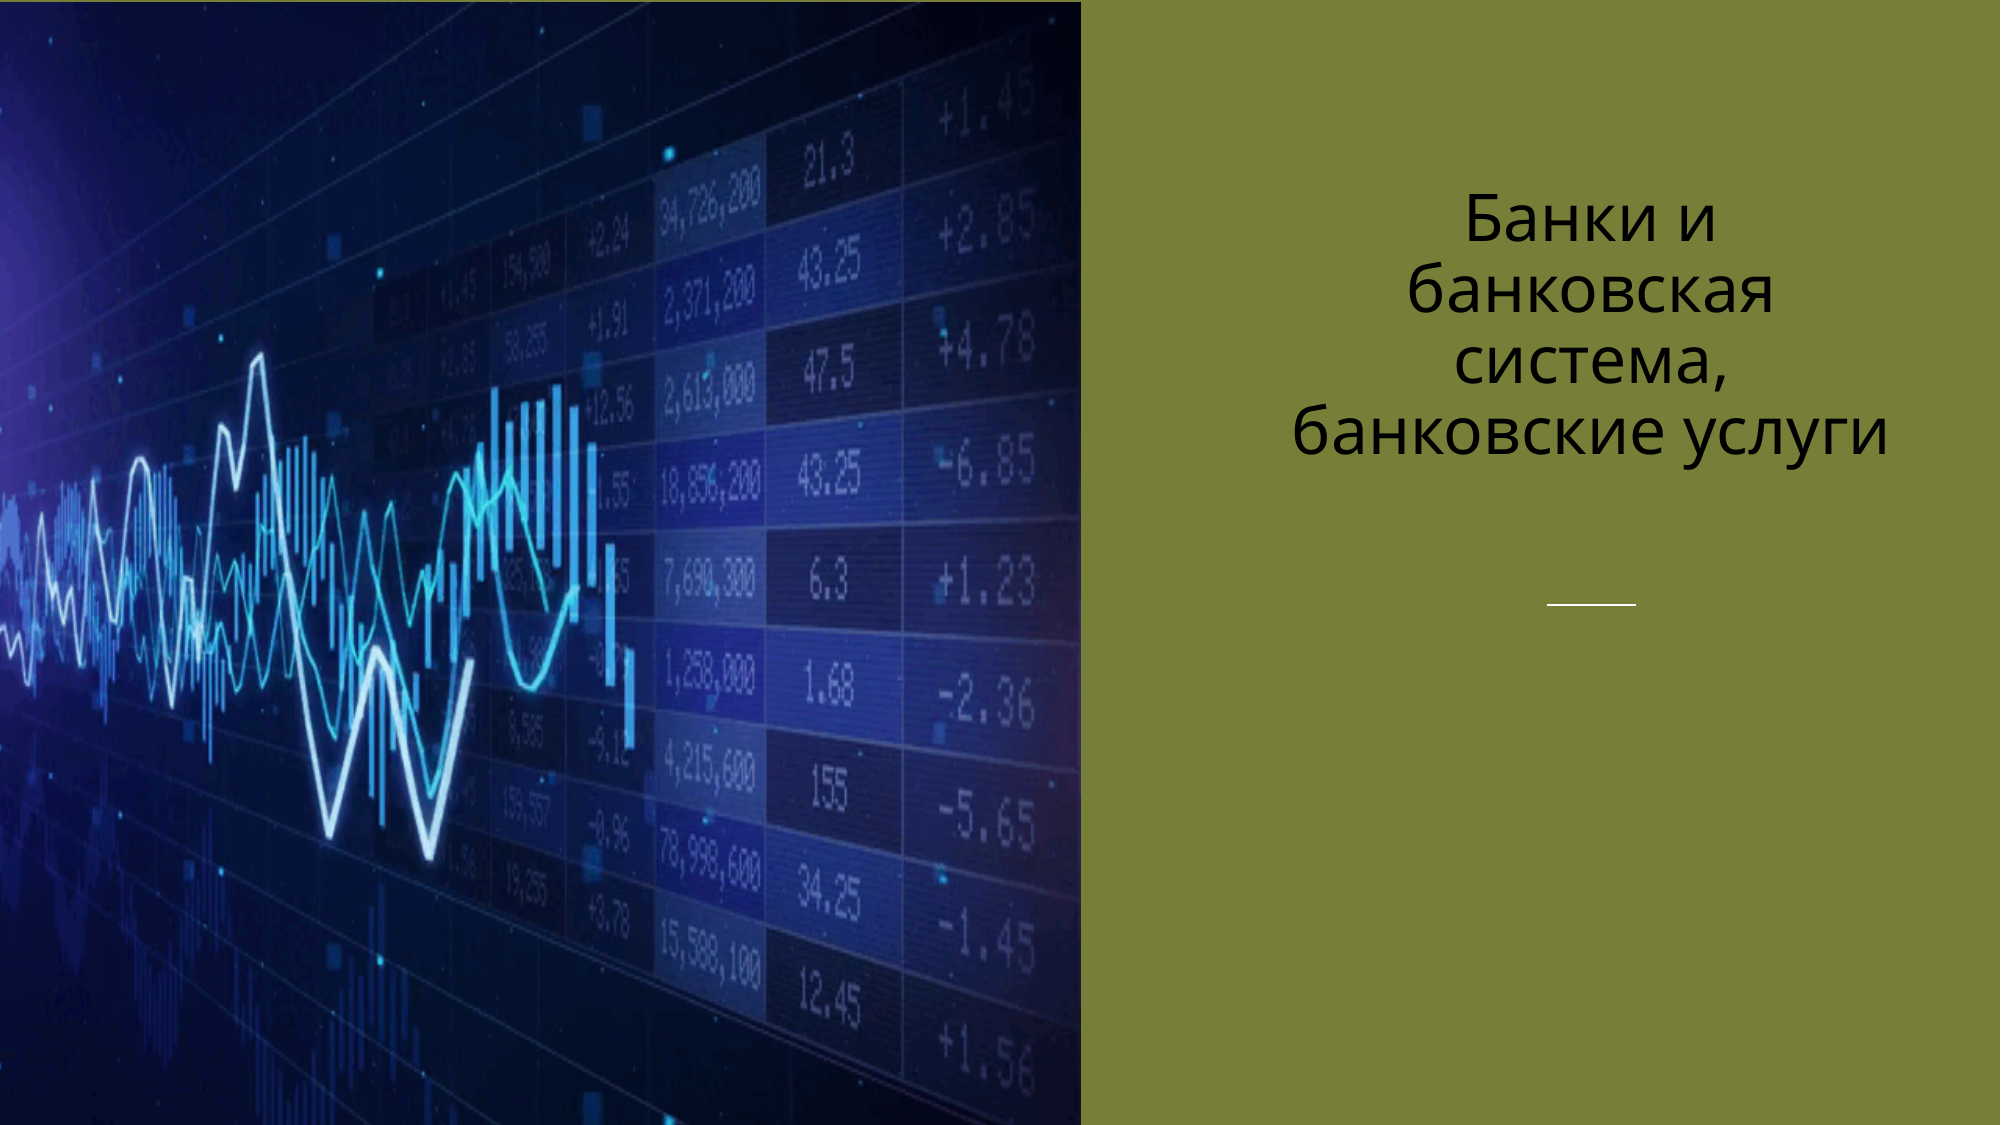

# Банки и банковская система, банковские услуги